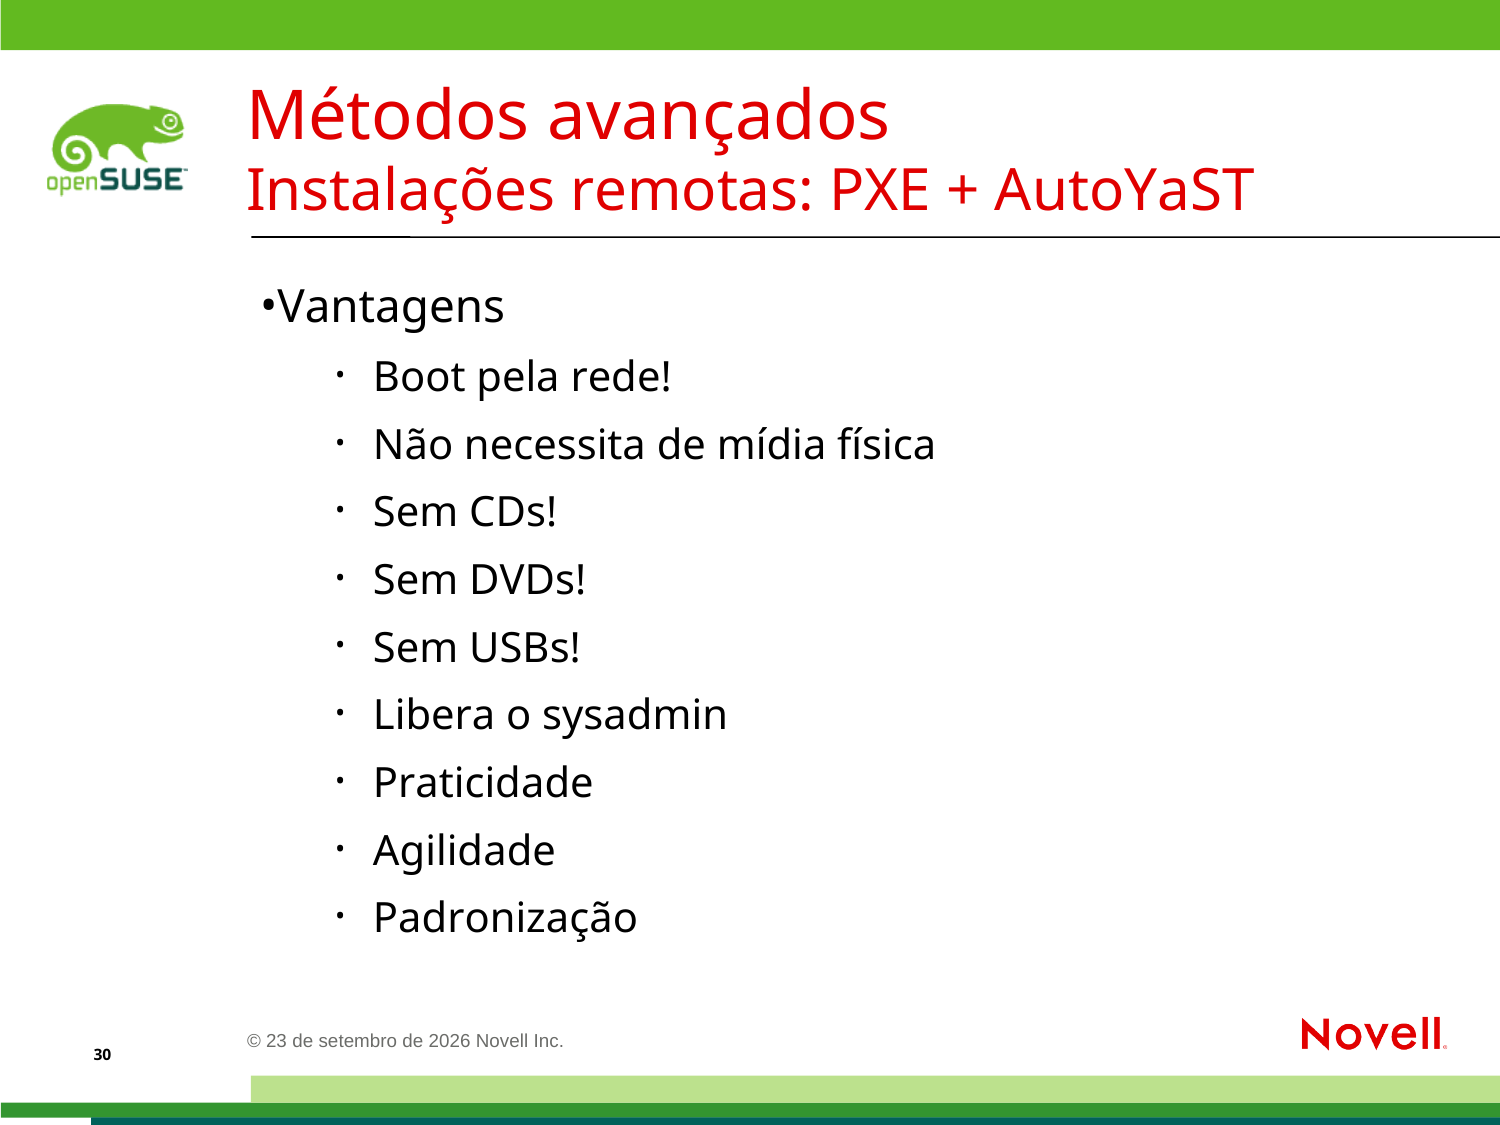

Métodos avançados
Instalações remotas: PXE + AutoYaST
# Vantagens
 Boot pela rede!
 Não necessita de mídia física
 Sem CDs!
 Sem DVDs!
 Sem USBs!
 Libera o sysadmin
 Praticidade
 Agilidade
 Padronização